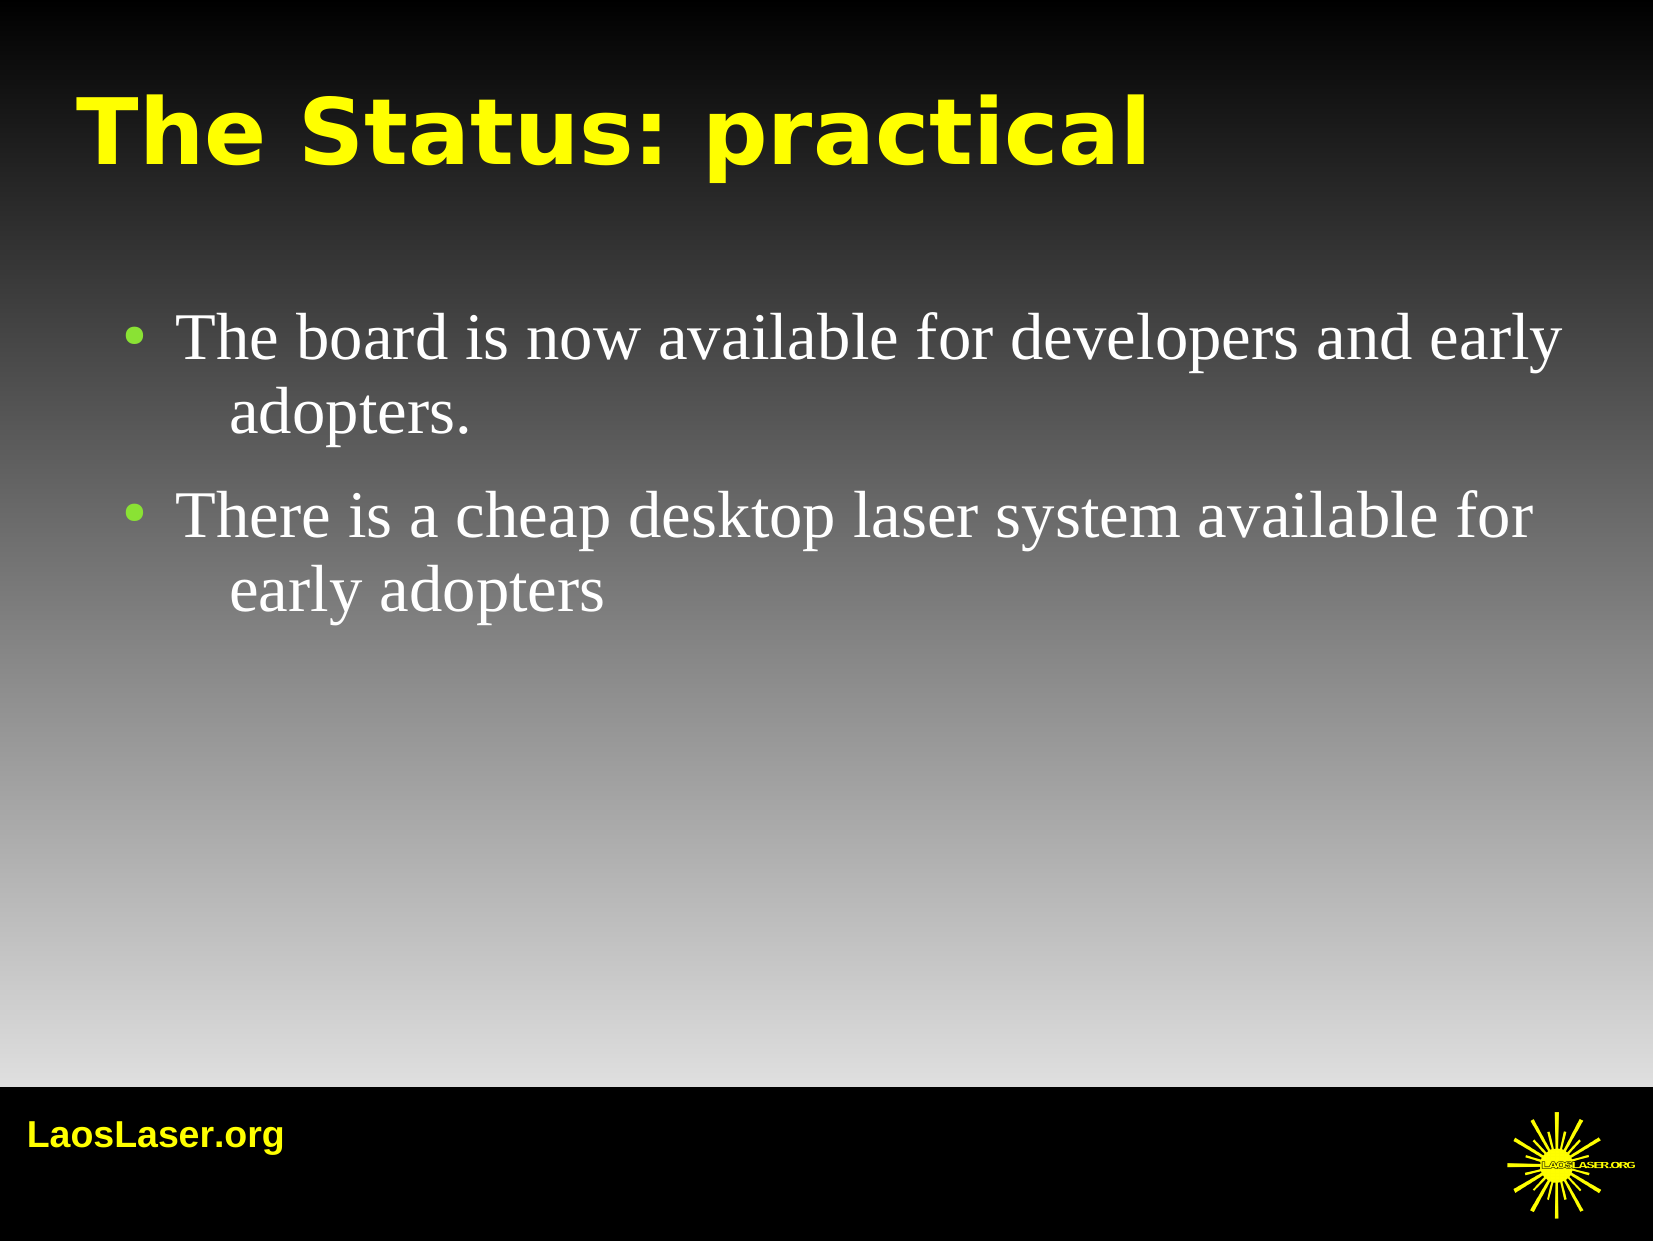

# The Status: practical
The board is now available for developers and early adopters.
There is a cheap desktop laser system available for early adopters